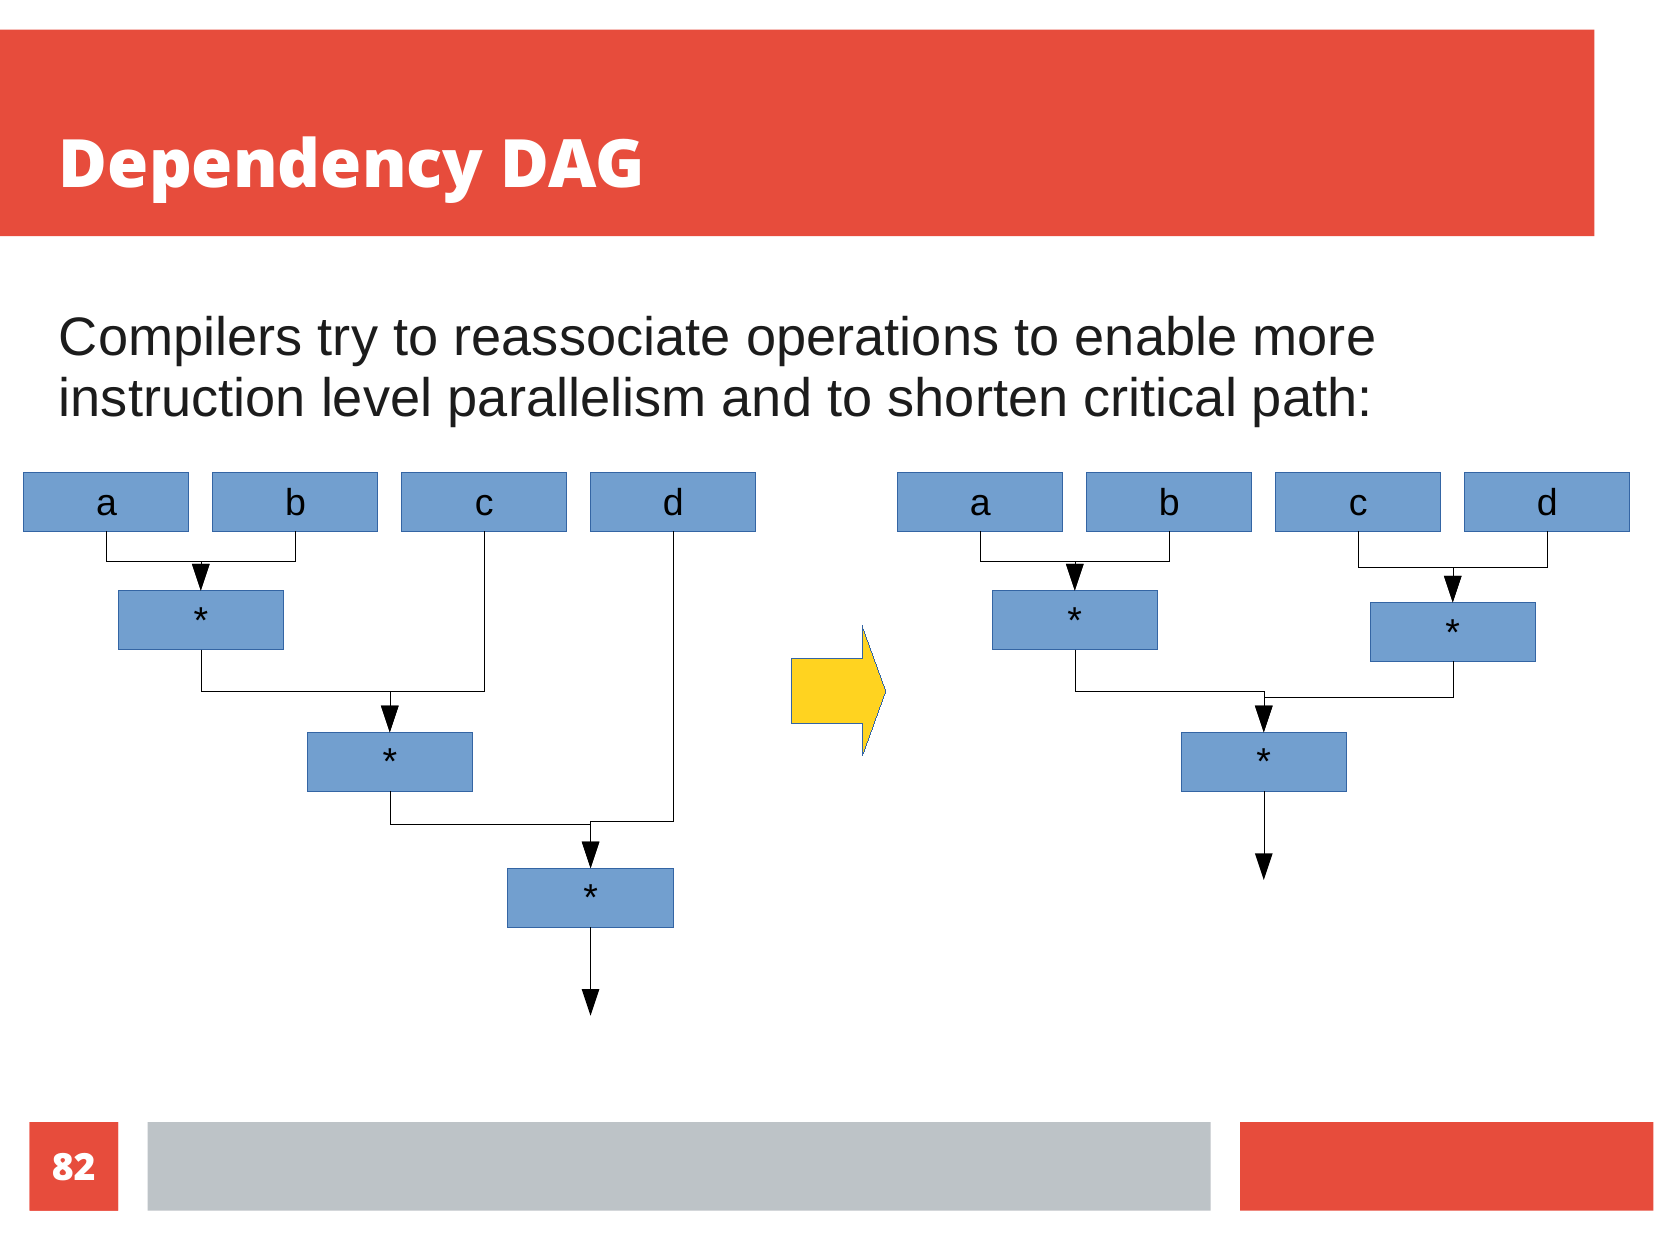

# Dependency DAG
Compilers try to reassociate operations to enable more instruction level parallelism and to shorten critical path:
a
b
c
d
a
b
c
d
*
*
*
*
*
*
82